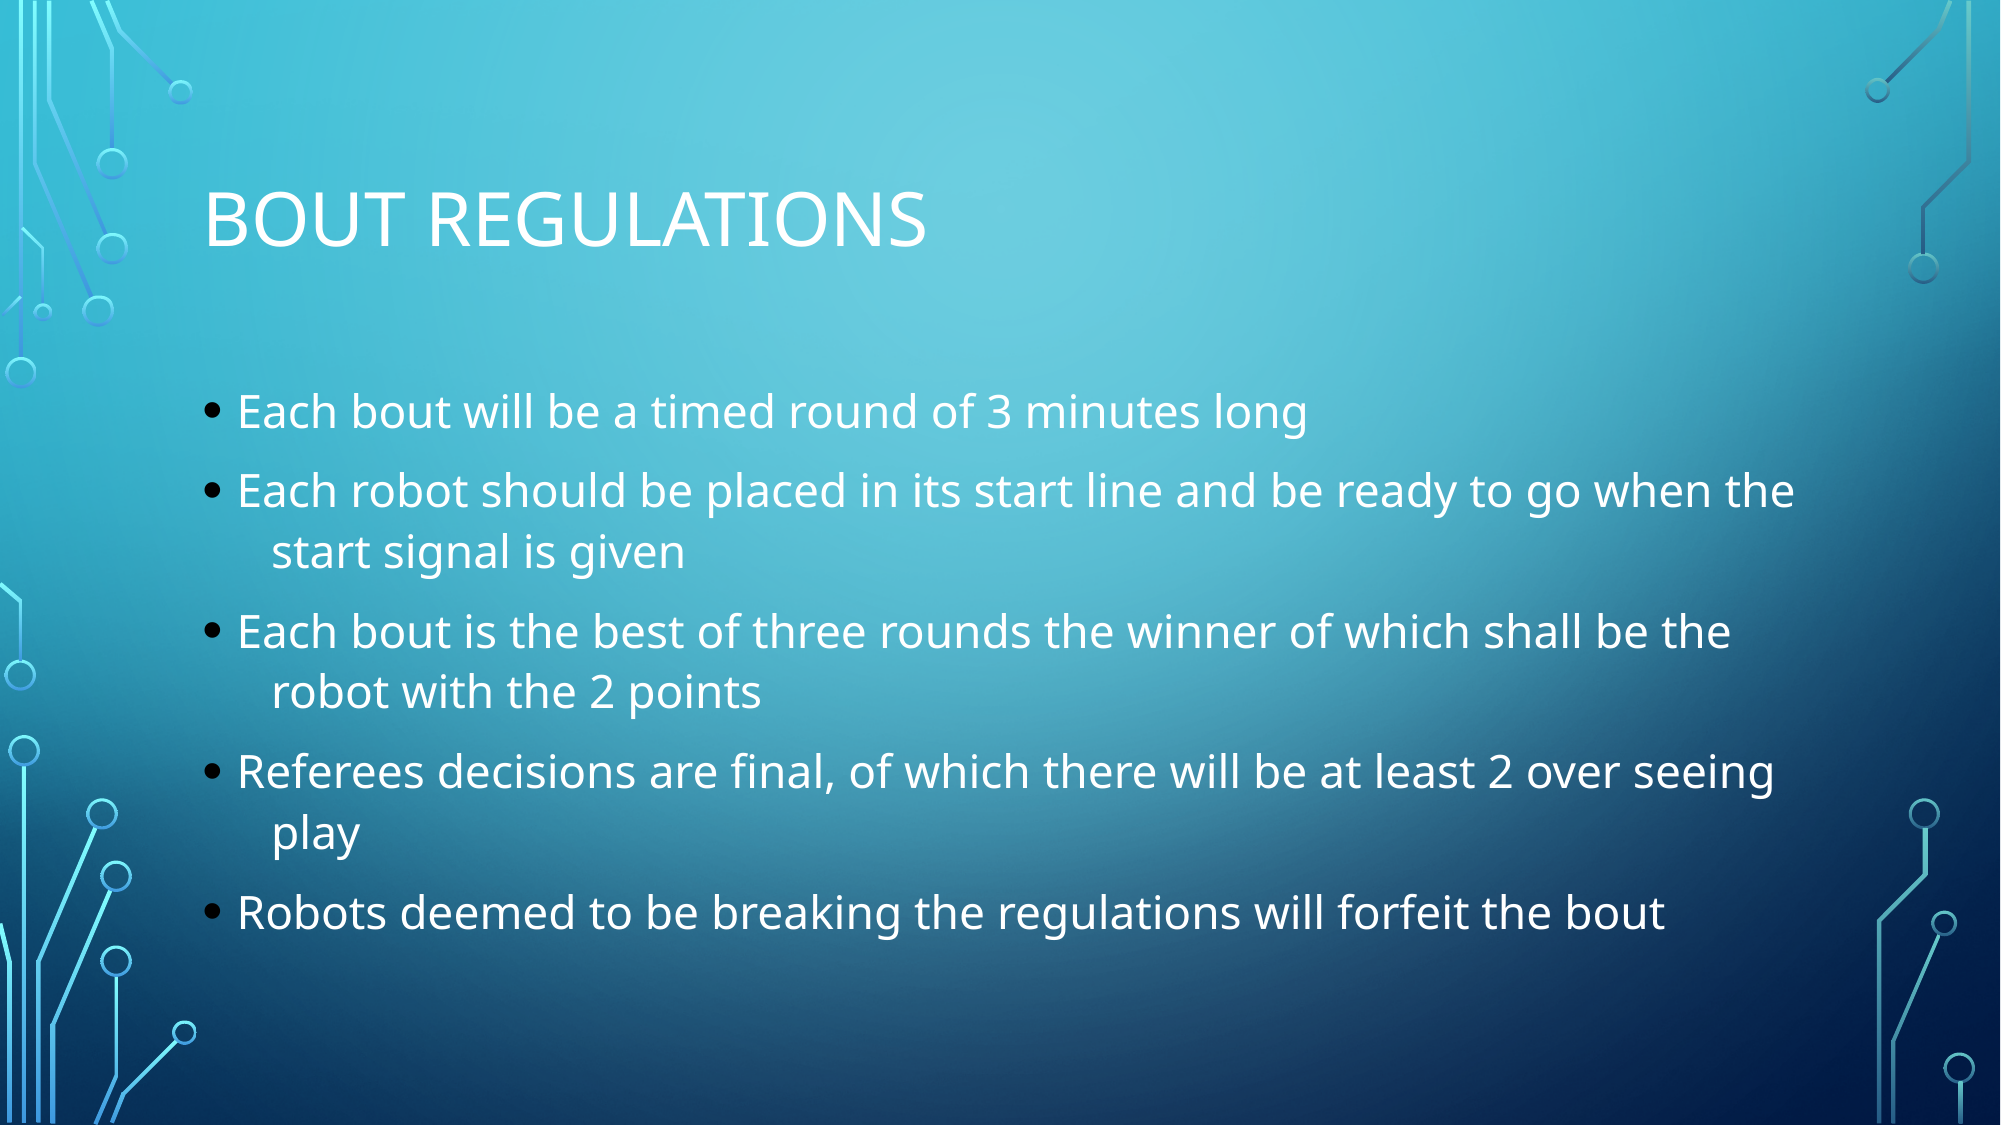

# Bout Regulations
Each bout will be a timed round of 3 minutes long
Each robot should be placed in its start line and be ready to go when the start signal is given
Each bout is the best of three rounds the winner of which shall be the robot with the 2 points
Referees decisions are final, of which there will be at least 2 over seeing play
Robots deemed to be breaking the regulations will forfeit the bout